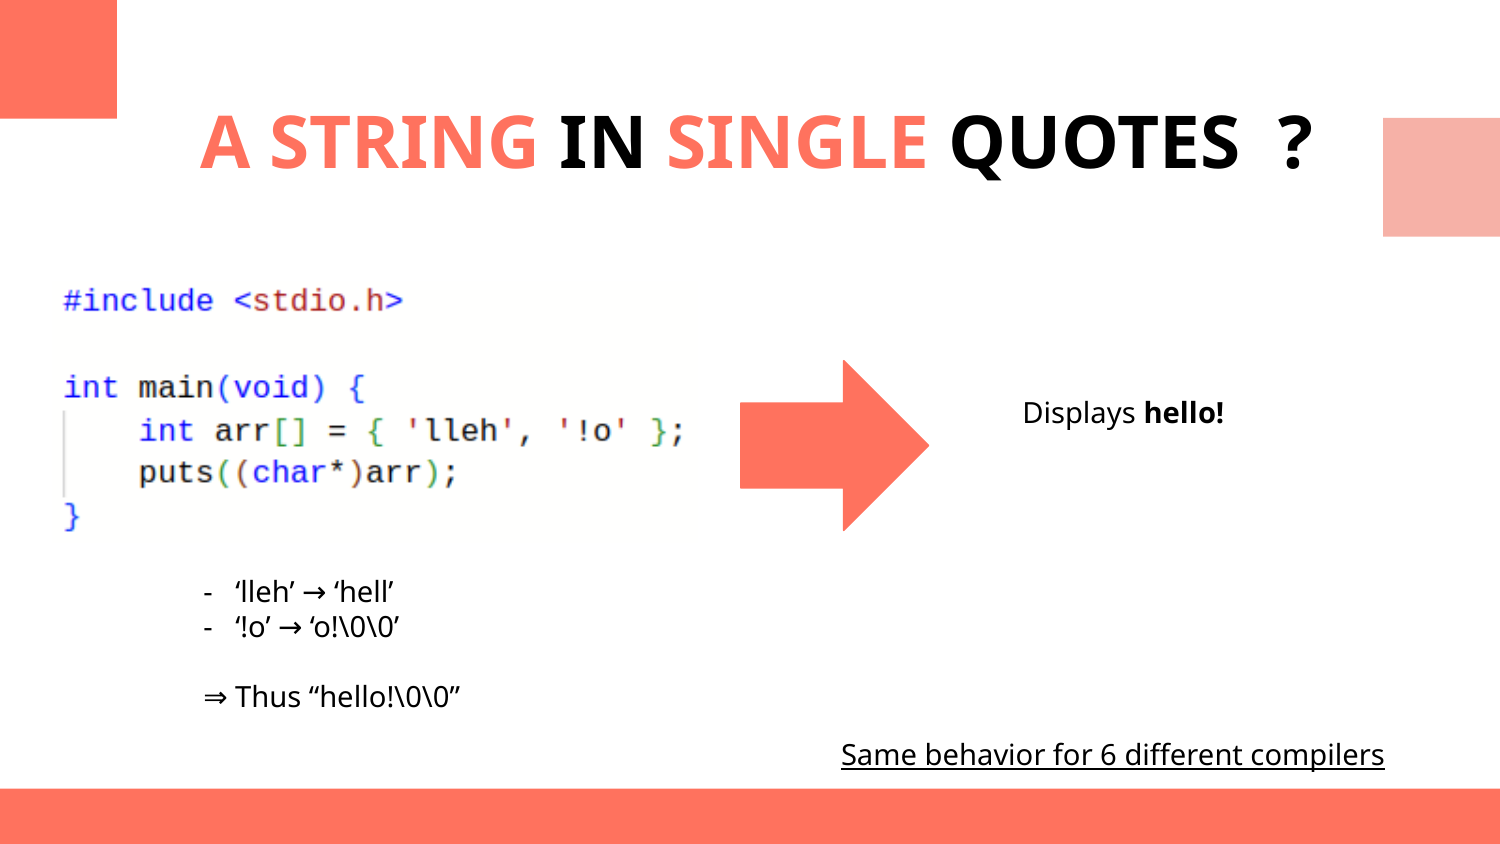

# A STRING IN SINGLE QUOTES ?
Displays hello!
- ‘lleh’ → ‘hell’
- ‘!o’ → ‘o!\0\0’
⇒ Thus “hello!\0\0”
Same behavior for 6 different compilers